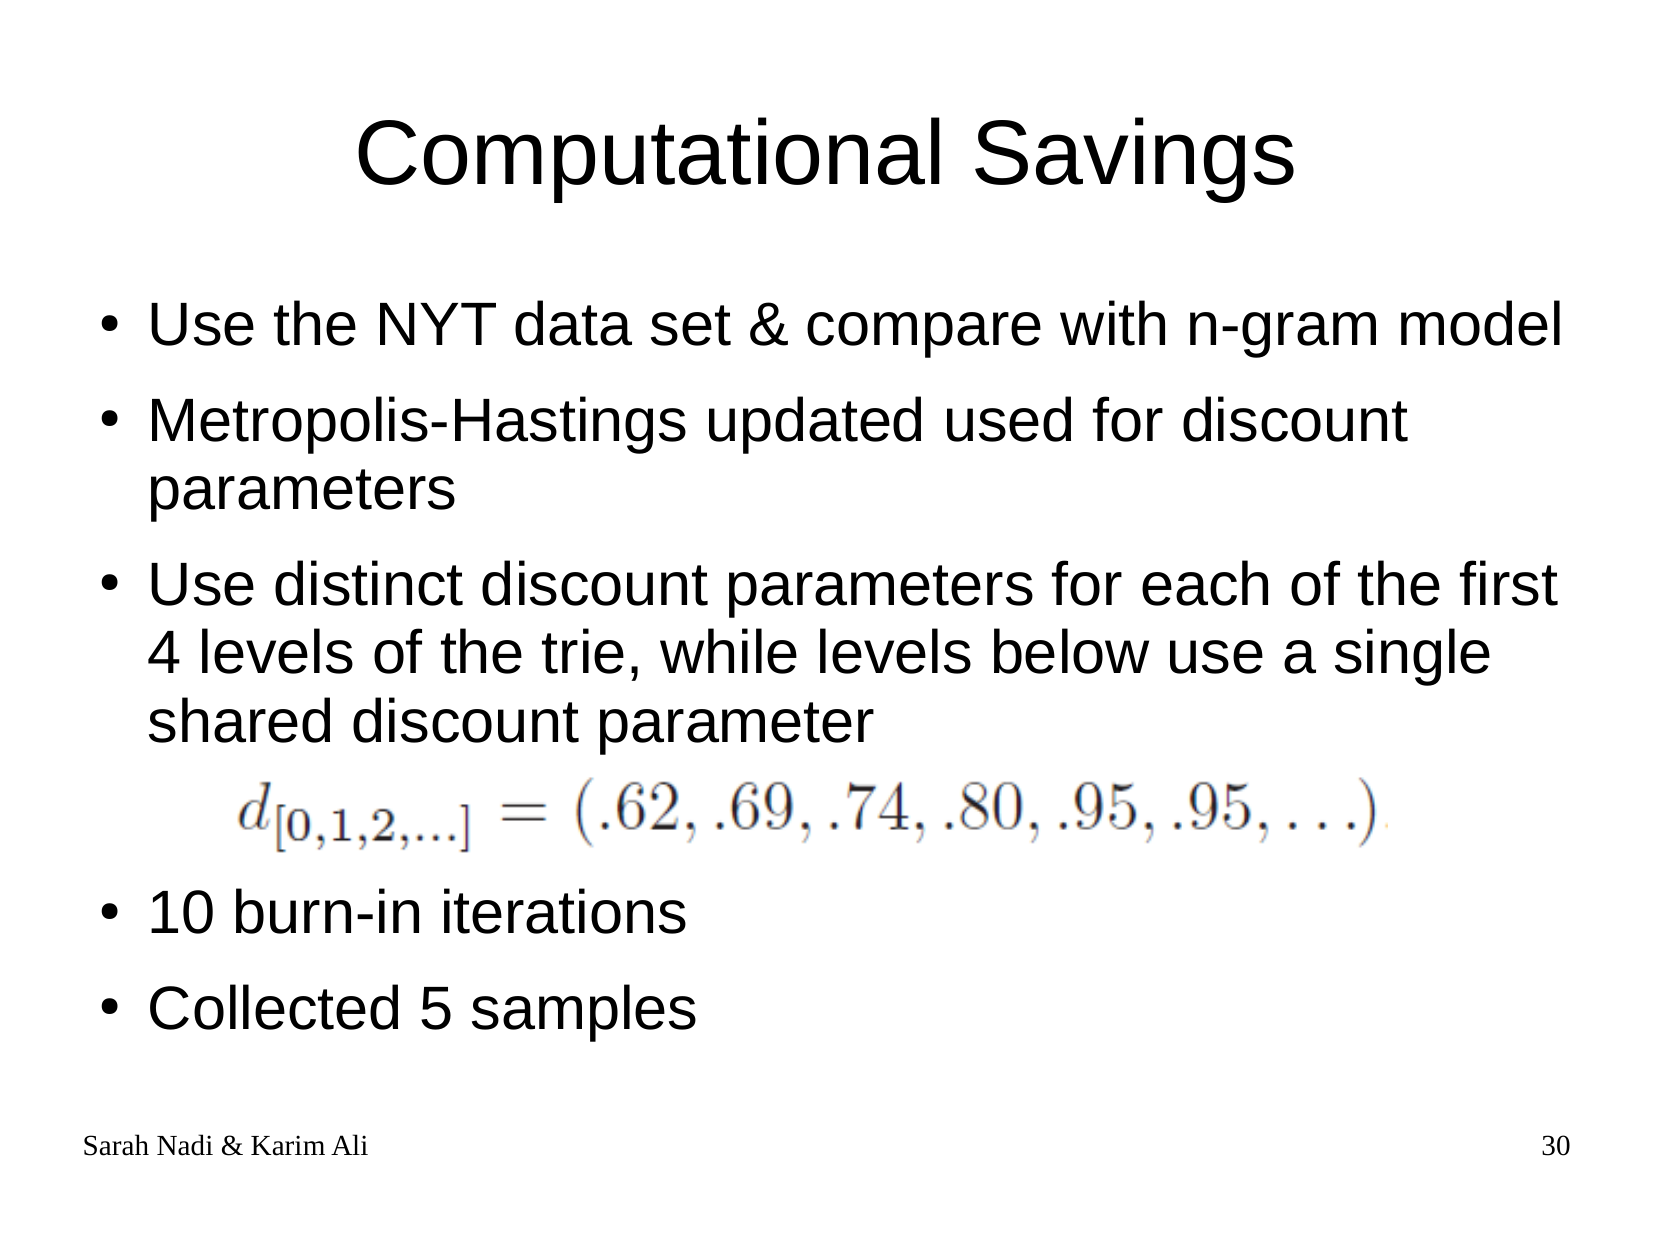

# Computational Savings
Use the NYT data set & compare with n-gram model
Metropolis-Hastings updated used for discount parameters
Use distinct discount parameters for each of the first 4 levels of the trie, while levels below use a single shared discount parameter
10 burn-in iterations
Collected 5 samples
Sarah Nadi & Karim Ali
30